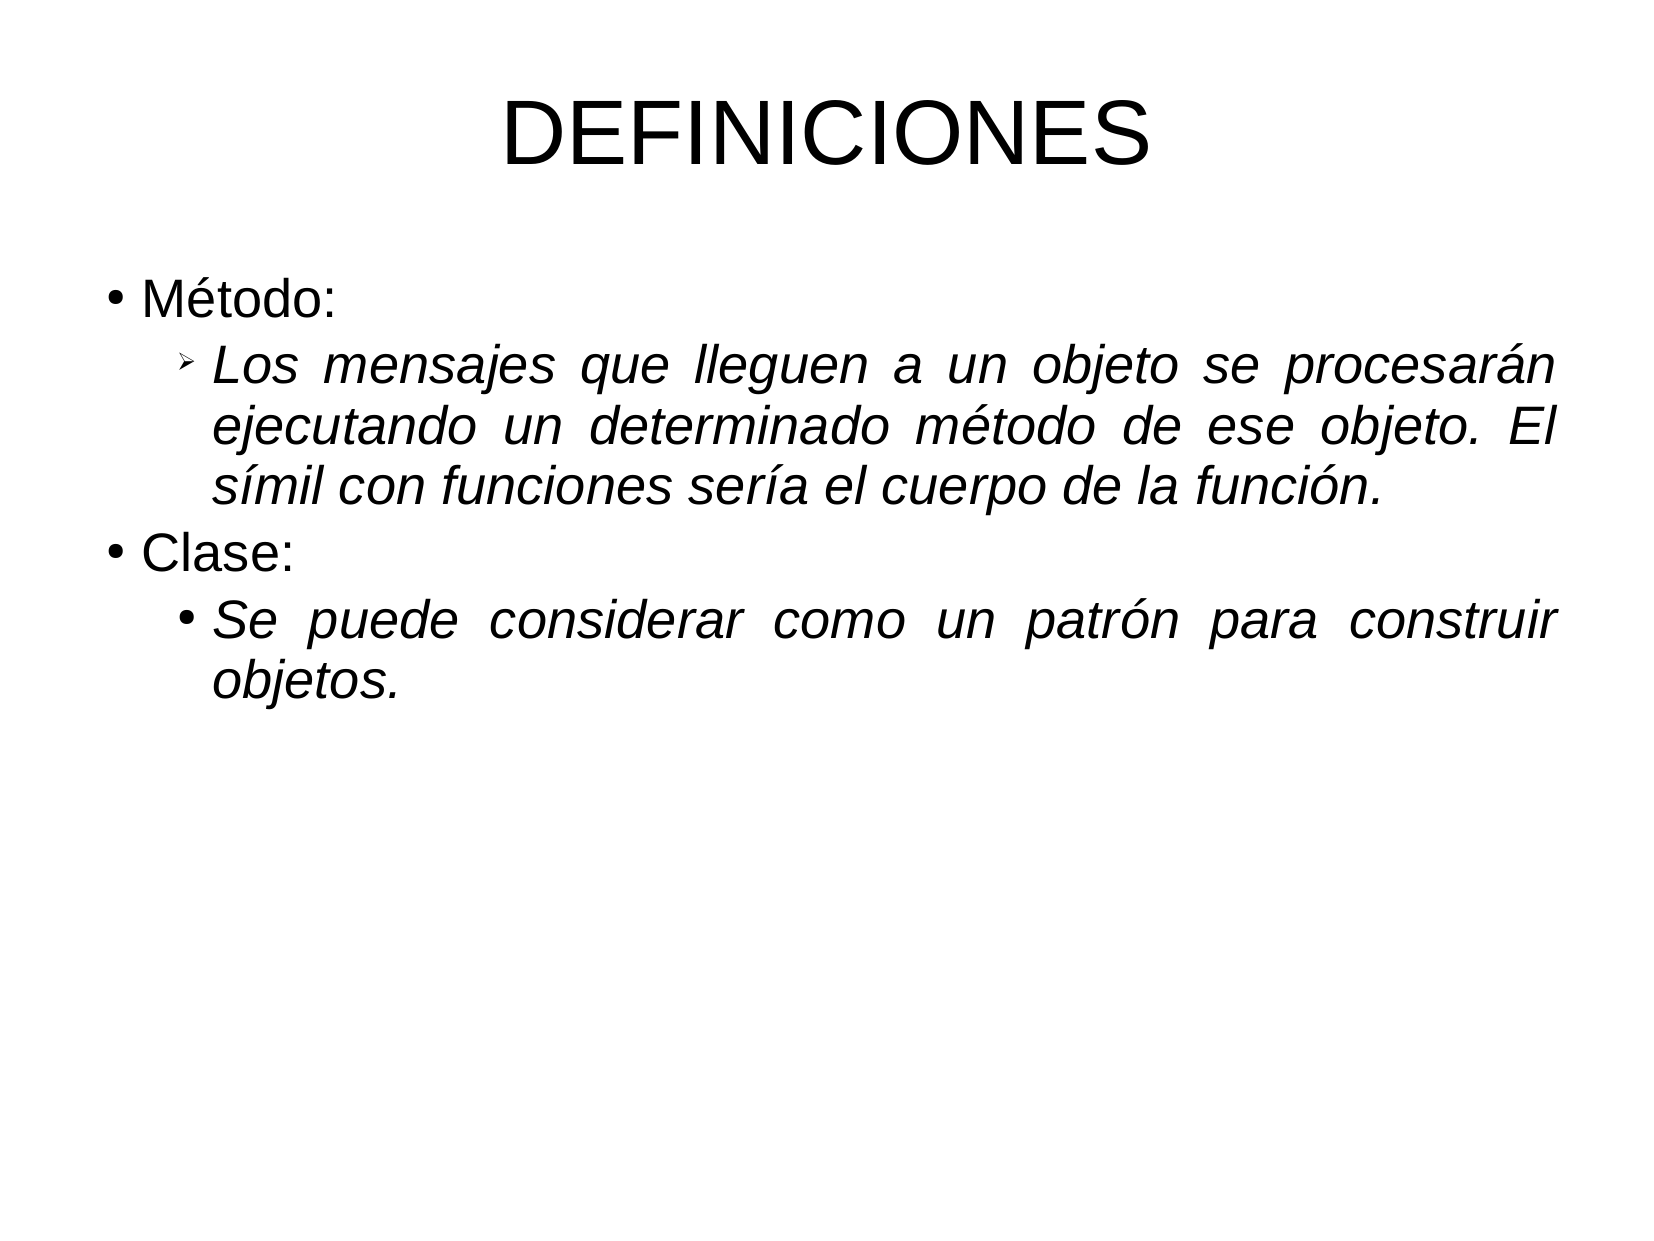

# DEFINICIONES
Método:
Los mensajes que lleguen a un objeto se procesarán ejecutando un determinado método de ese objeto. El símil con funciones sería el cuerpo de la función.
Clase:
Se puede considerar como un patrón para construir objetos.